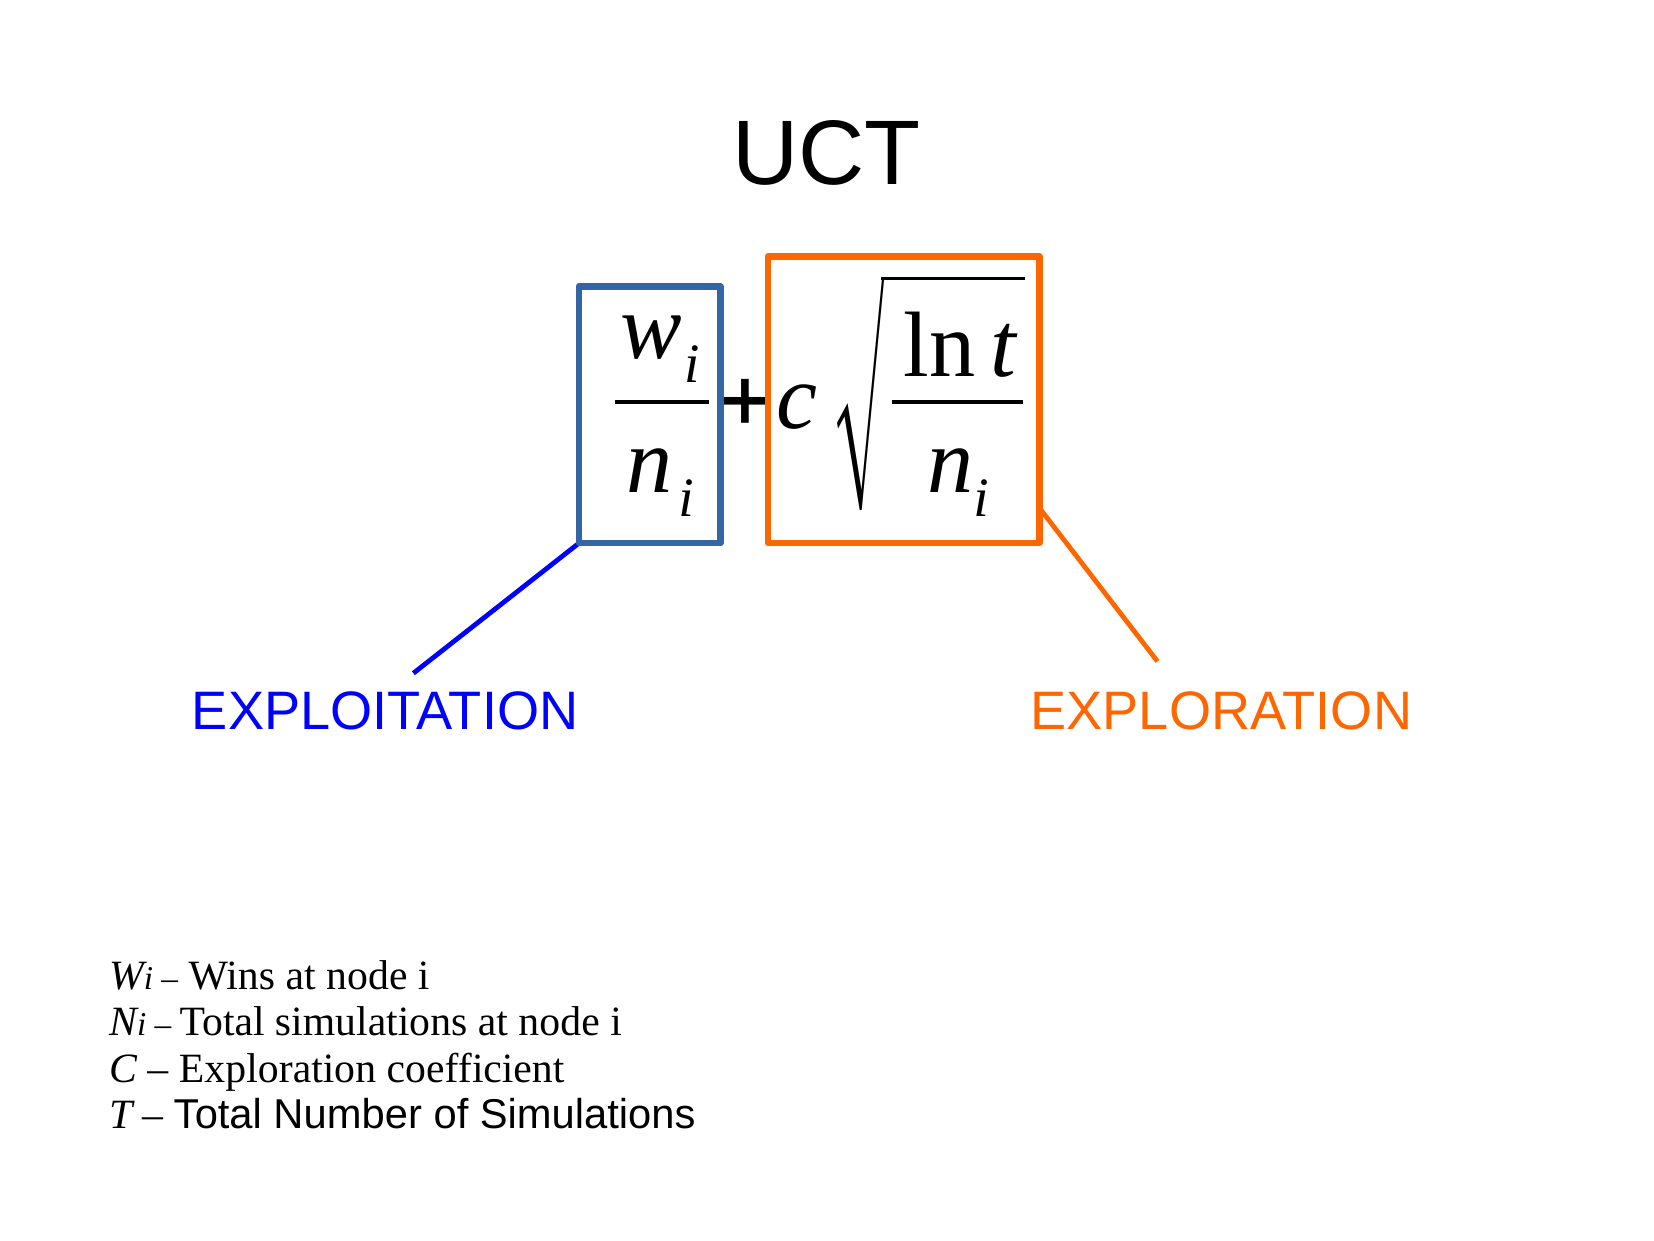

# UCT
EXPLOITATION
EXPLORATION
Wi – Wins at node i
Ni – Total simulations at node i
C – Exploration coefficient
T – Total Number of Simulations